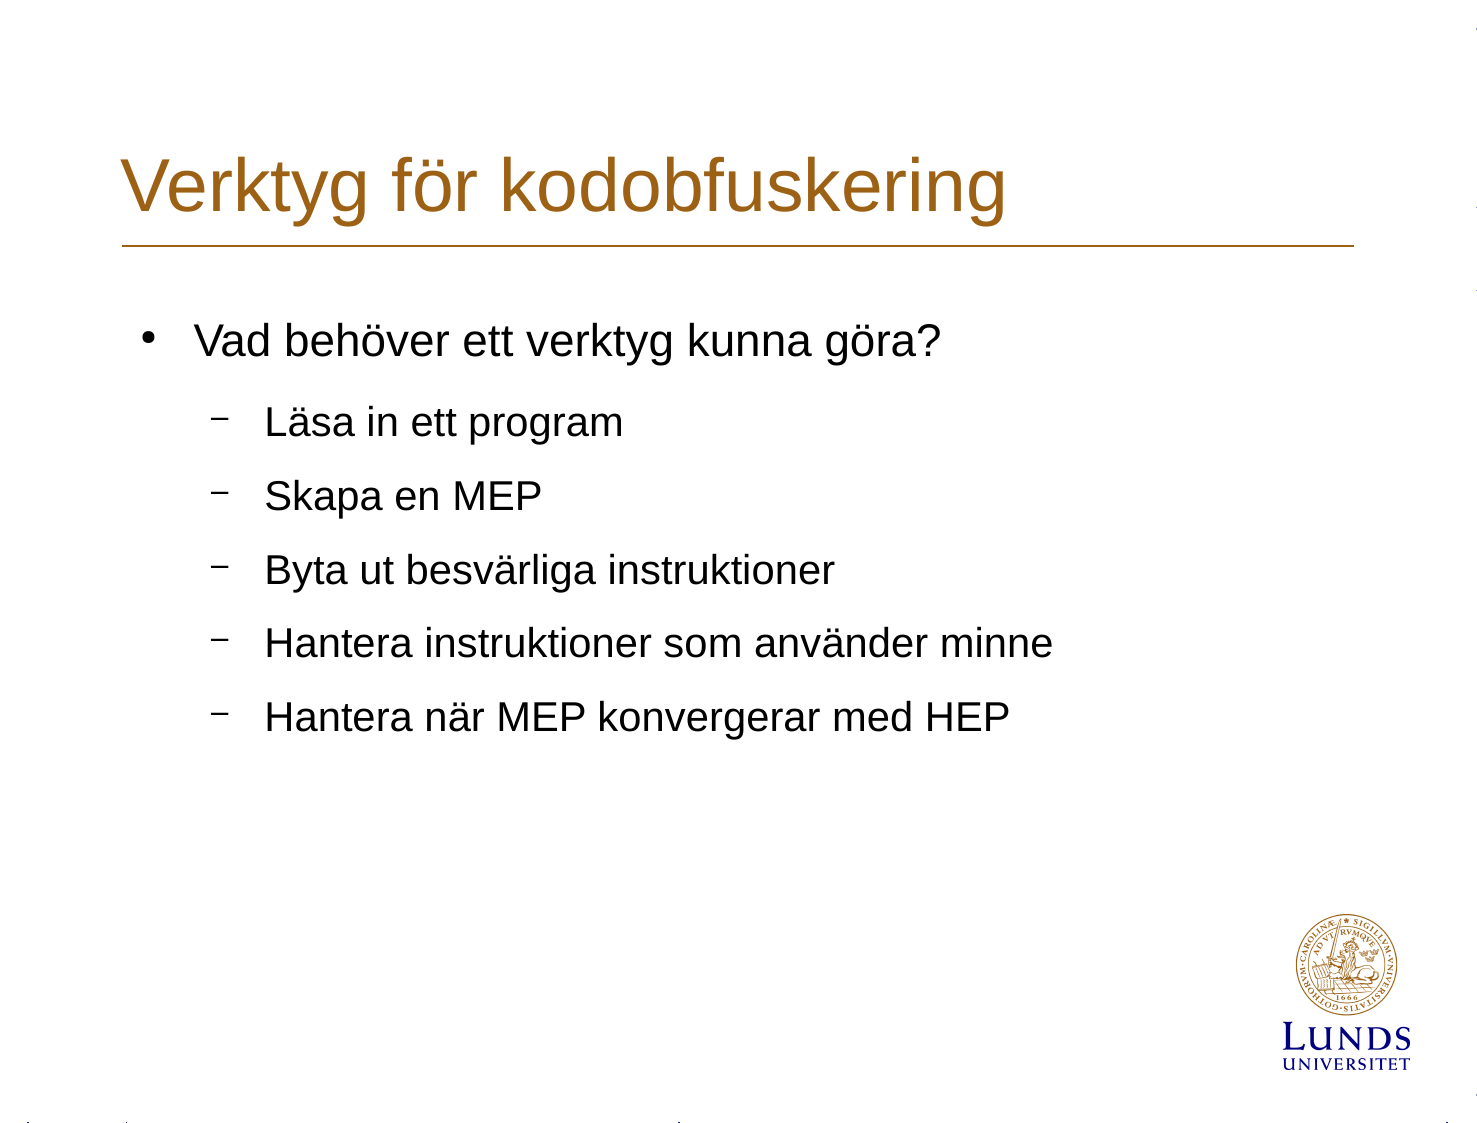

# Verktyg för kodobfuskering
Vad behöver ett verktyg kunna göra?
Läsa in ett program
Skapa en MEP
Byta ut besvärliga instruktioner
Hantera instruktioner som använder minne
Hantera när MEP konvergerar med HEP